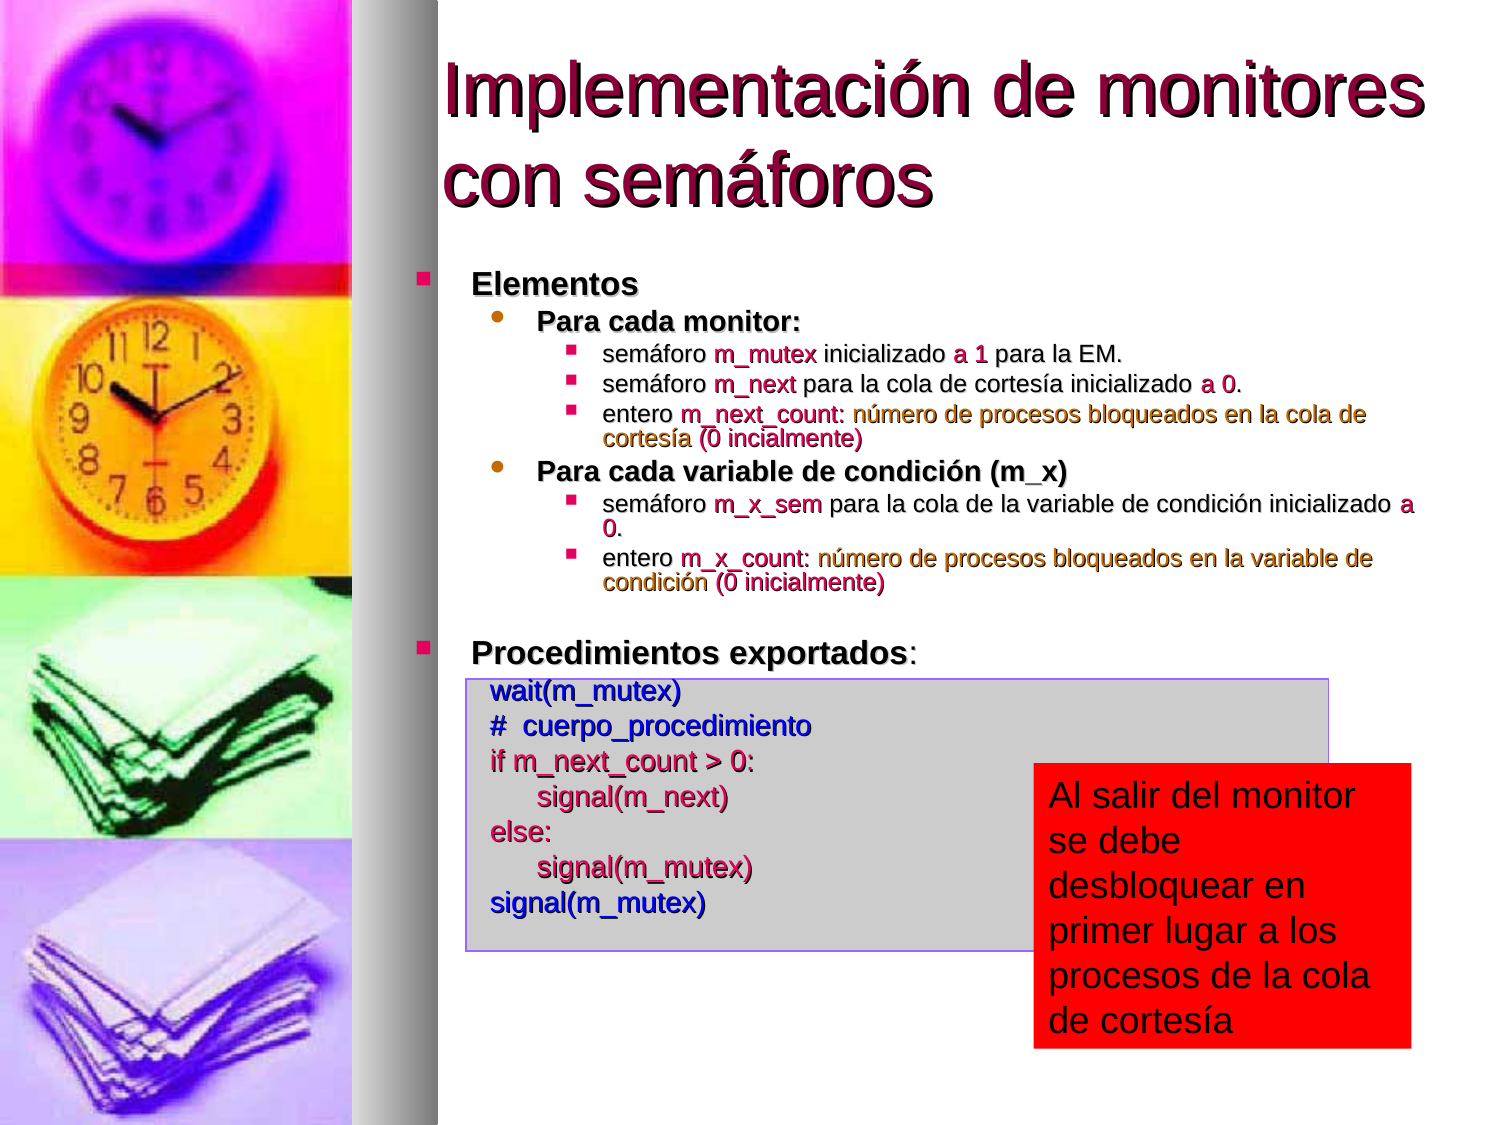

# Implementación de monitores con semáforos
Elementos
Para cada monitor:
semáforo m_mutex inicializado a 1 para la EM.
semáforo m_next para la cola de cortesía inicializado a 0.
entero m_next_count: número de procesos bloqueados en la cola de cortesía (0 incialmente)
Para cada variable de condición (m_x)
semáforo m_x_sem para la cola de la variable de condición inicializado a 0.
entero m_x_count: número de procesos bloqueados en la variable de condición (0 inicialmente)
Procedimientos exportados:
wait(m_mutex)
# cuerpo_procedimiento
if m_next_count > 0:
	signal(m_next)
else:
	signal(m_mutex)
signal(m_mutex)
Al salir del monitor se debe desbloquear en primer lugar a los procesos de la cola de cortesía